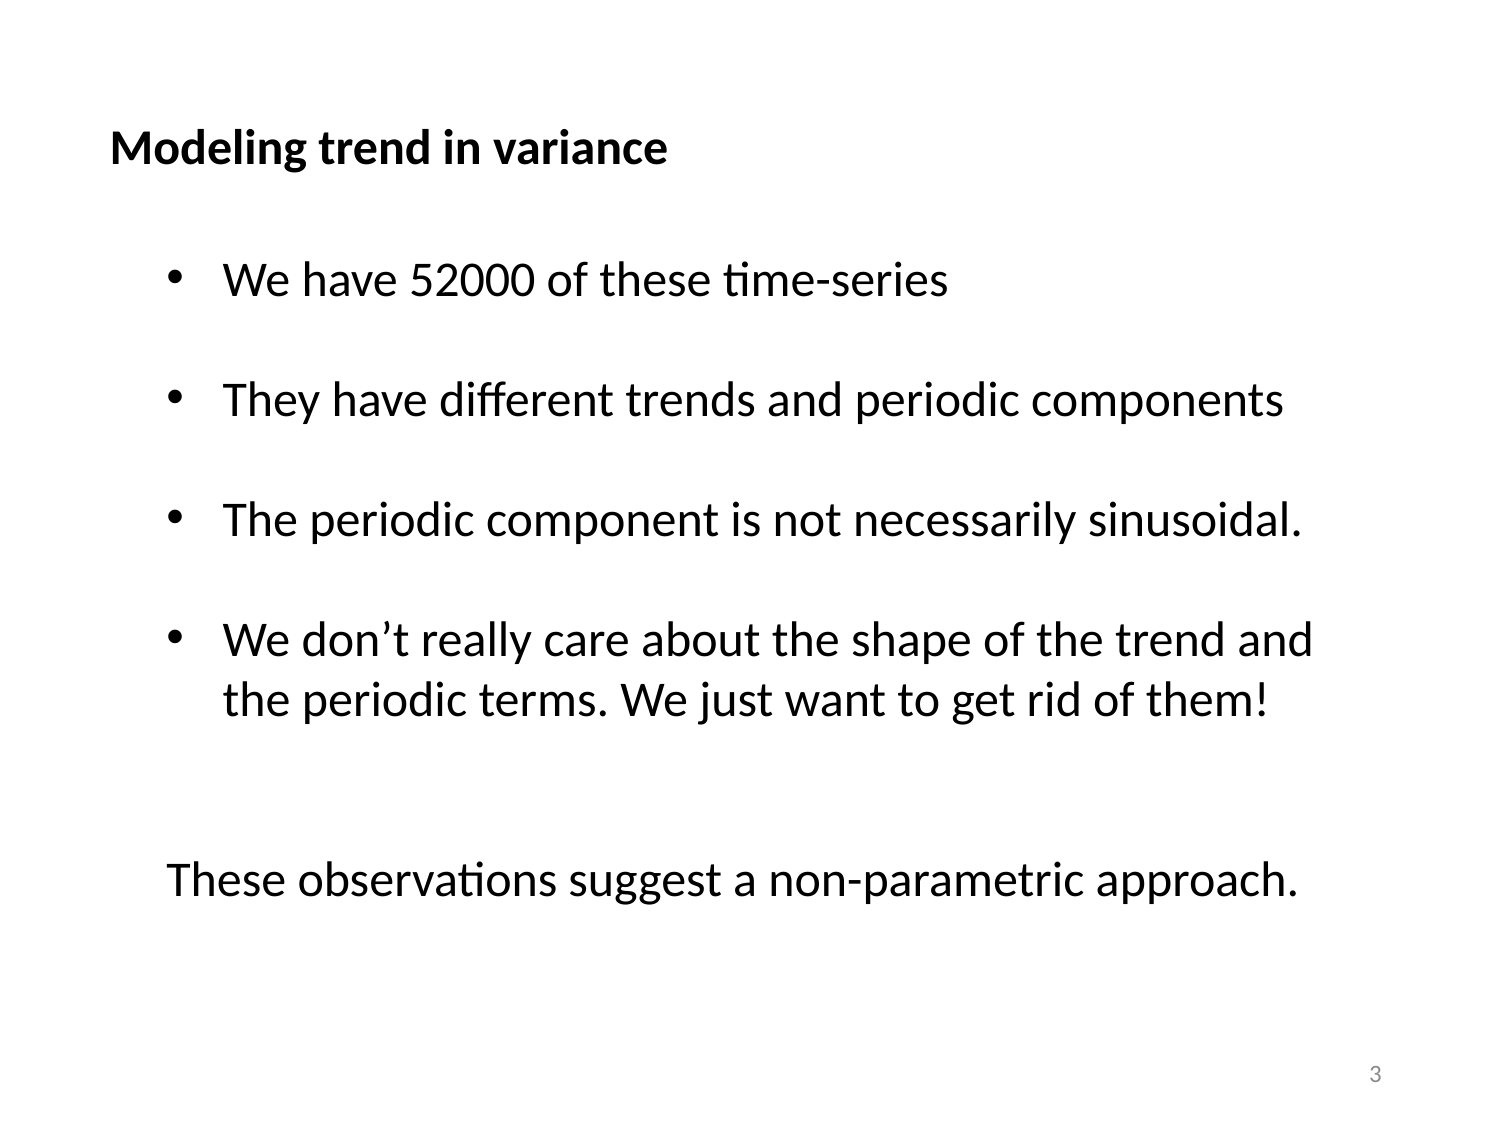

Modeling trend in variance
We have 52000 of these time-series
They have different trends and periodic components
The periodic component is not necessarily sinusoidal.
We don’t really care about the shape of the trend and the periodic terms. We just want to get rid of them!
These observations suggest a non-parametric approach.